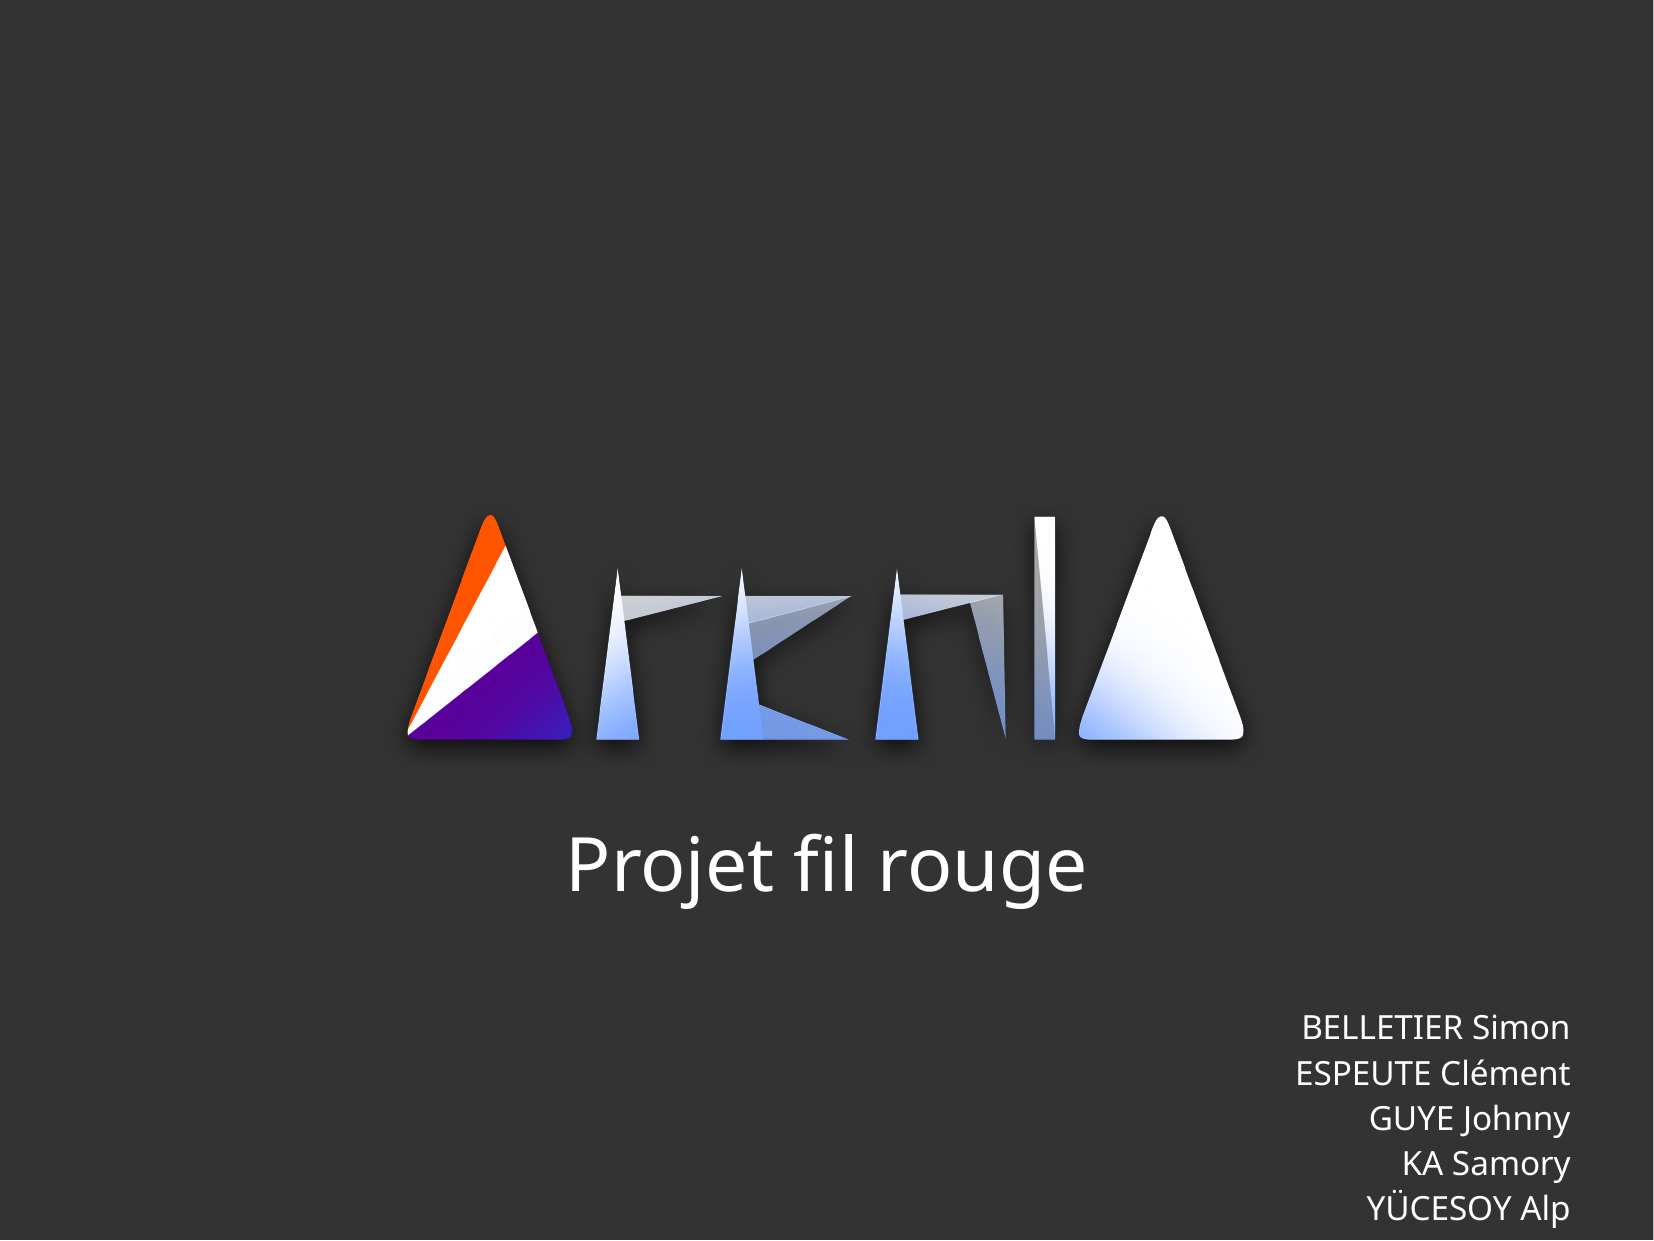

# Projet fil rouge
BELLETIER Simon
ESPEUTE Clément
GUYE Johnny
KA Samory
YÜCESOY Alp